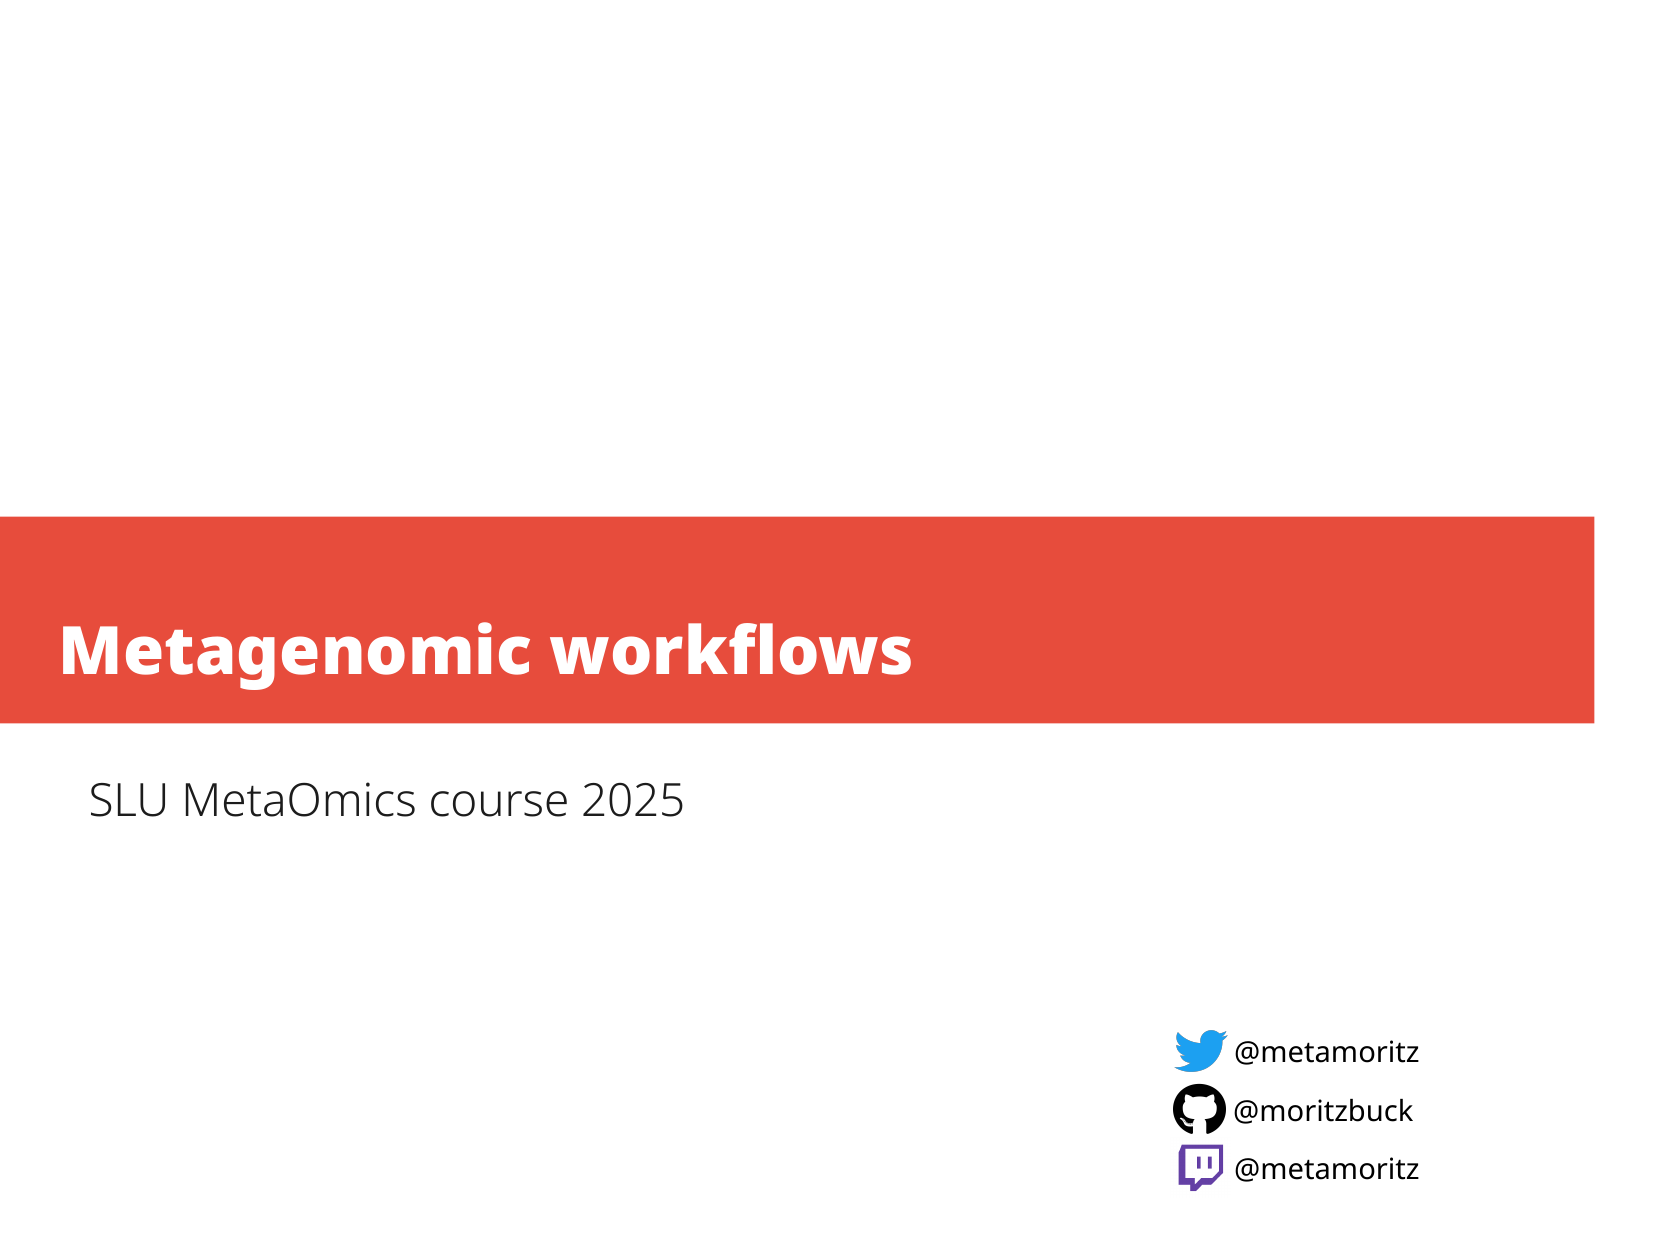

# Metagenomic workflows
SLU MetaOmics course 2025
@metamoritz
@moritzbuck
@metamoritz